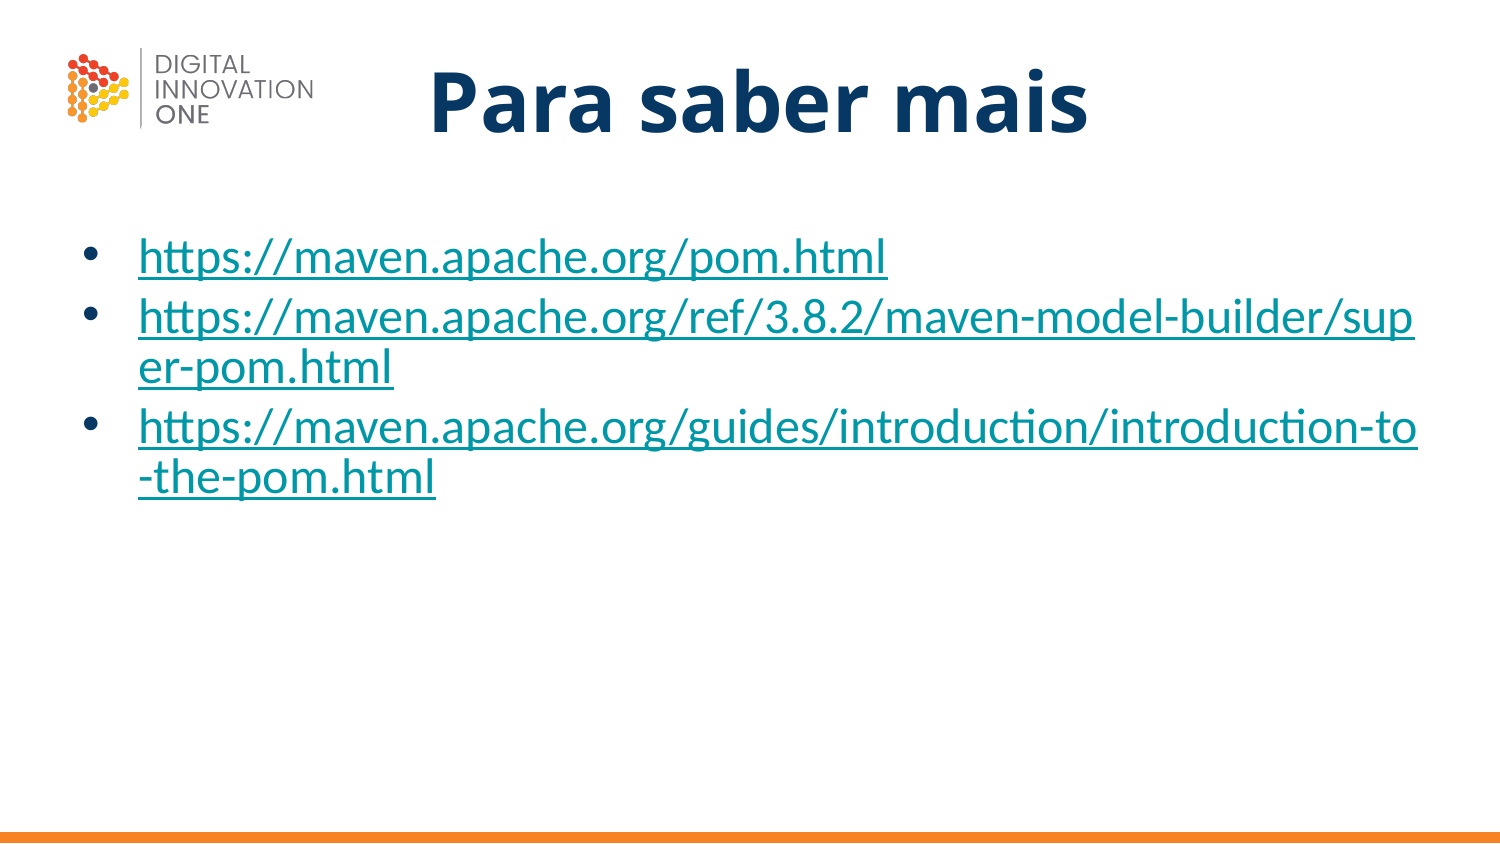

# Para saber mais
https://maven.apache.org/pom.html
https://maven.apache.org/ref/3.8.2/maven-model-builder/super-pom.html
https://maven.apache.org/guides/introduction/introduction-to-the-pom.html